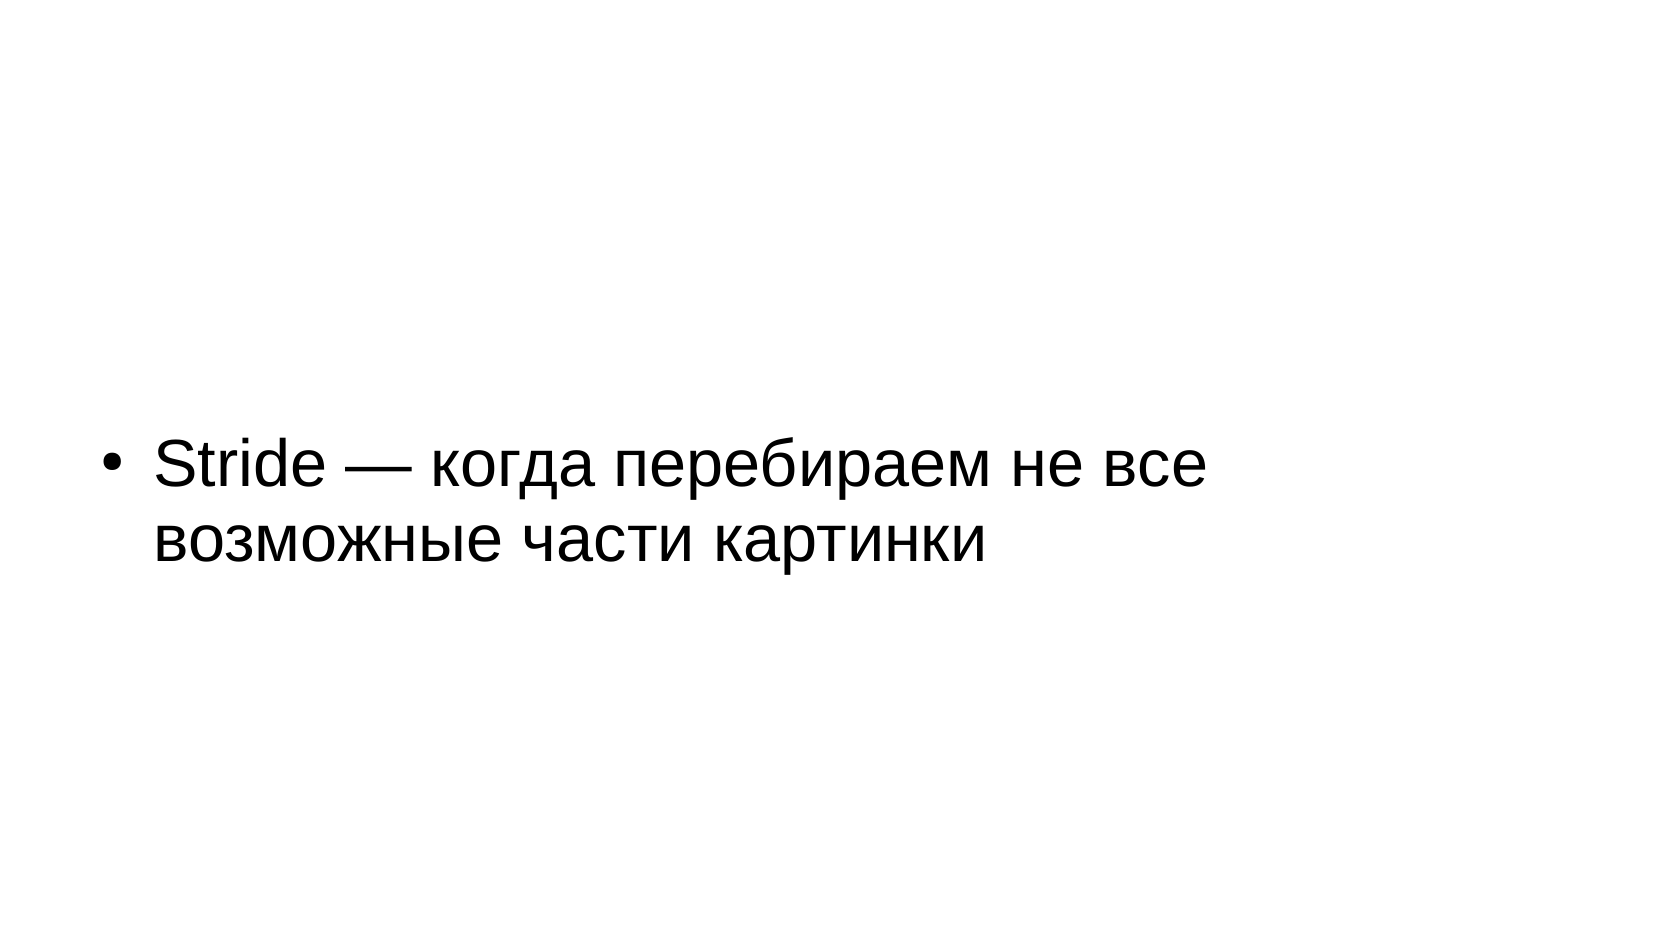

#
Stride — когда перебираем не все возможные части картинки